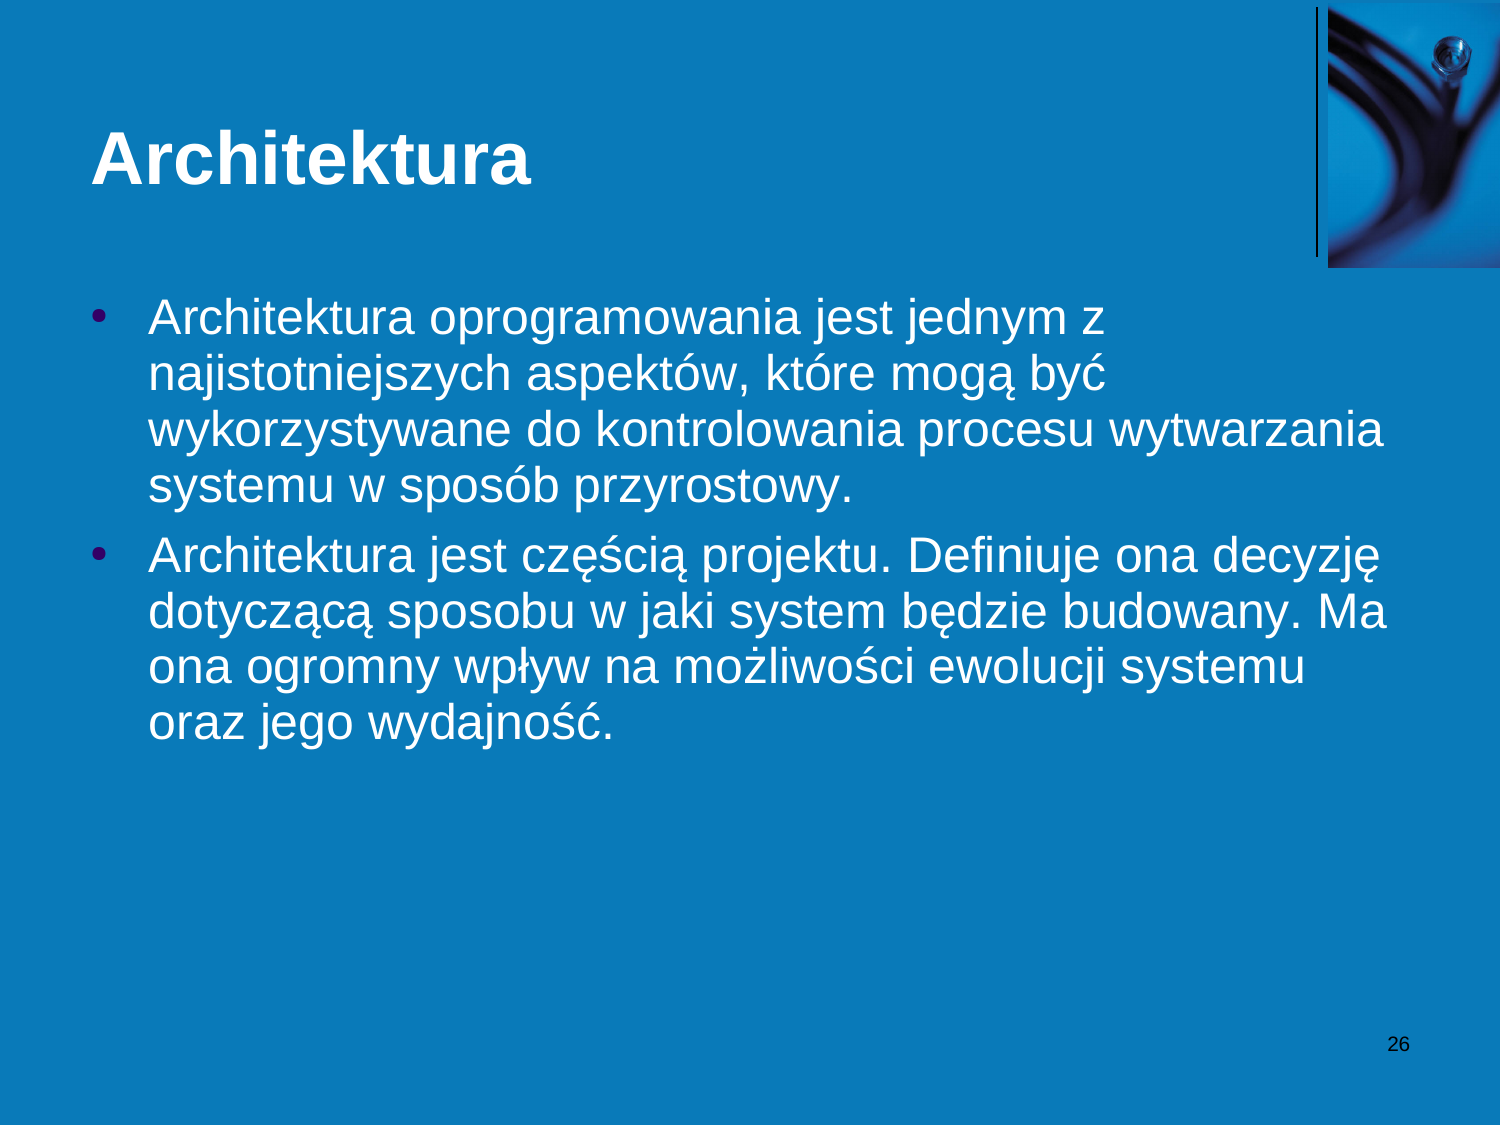

# Architektura
Architektura oprogramowania jest jednym z najistotniejszych aspektów, które mogą być wykorzystywane do kontrolowania procesu wytwarzania systemu w sposób przyrostowy.
Architektura jest częścią projektu. Definiuje ona decyzję dotyczącą sposobu w jaki system będzie budowany. Ma ona ogromny wpływ na możliwości ewolucji systemu oraz jego wydajność.
26